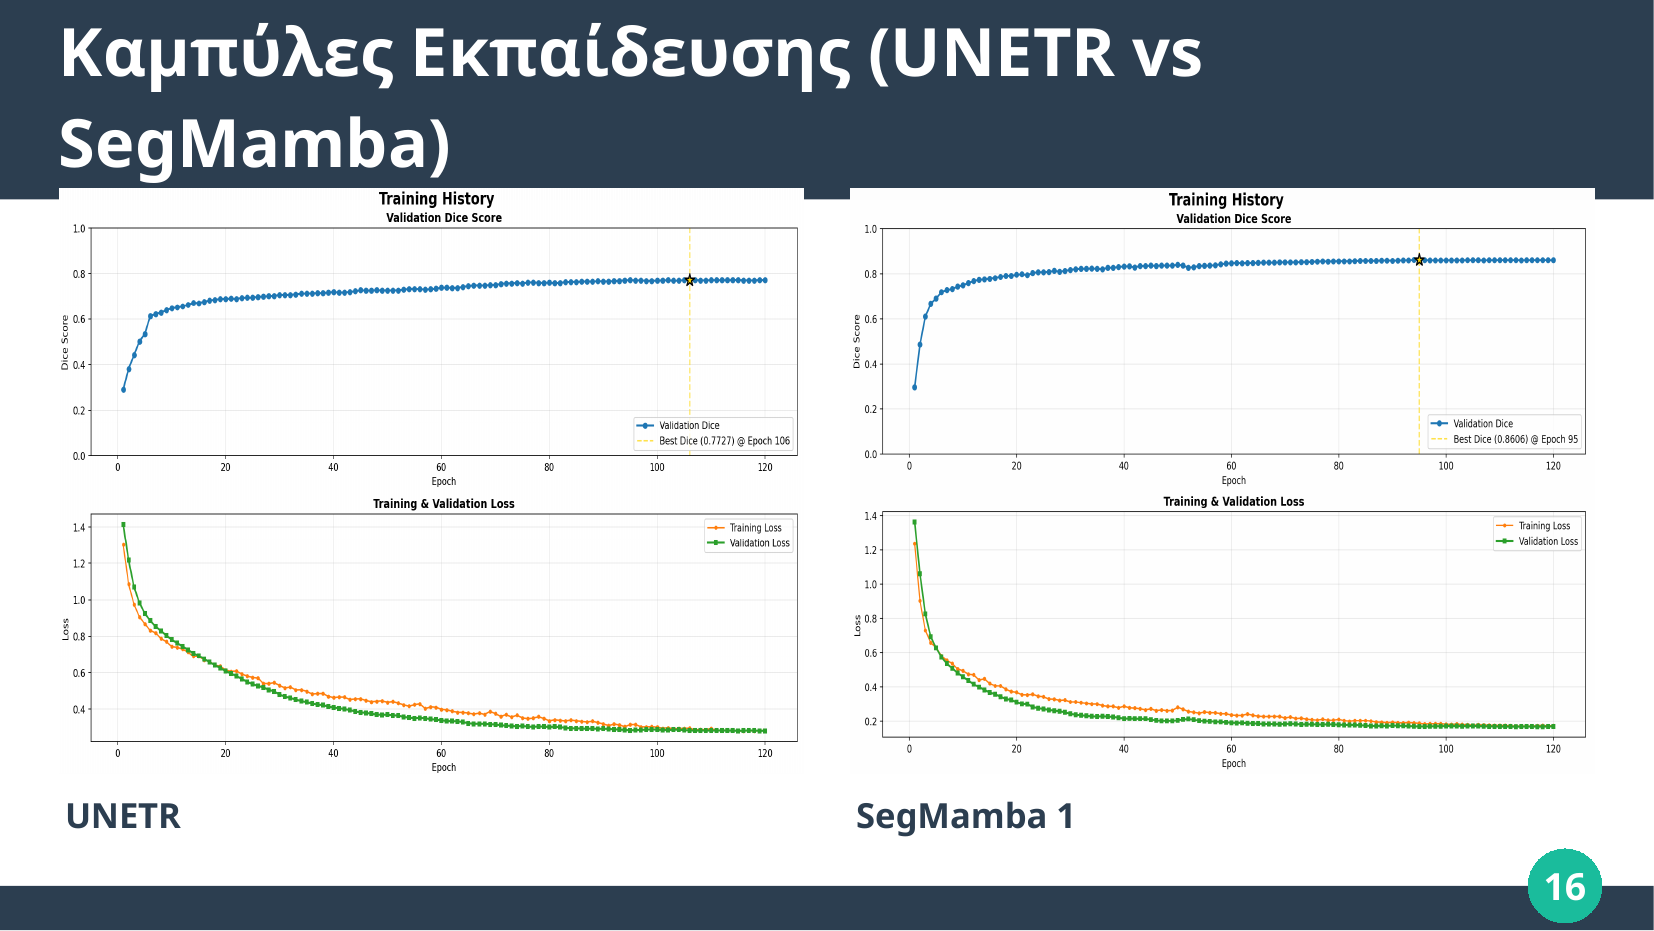

# Καμπύλες Εκπαίδευσης (UNETR vs SegMamba)
UNETR
SegMamba 1
16